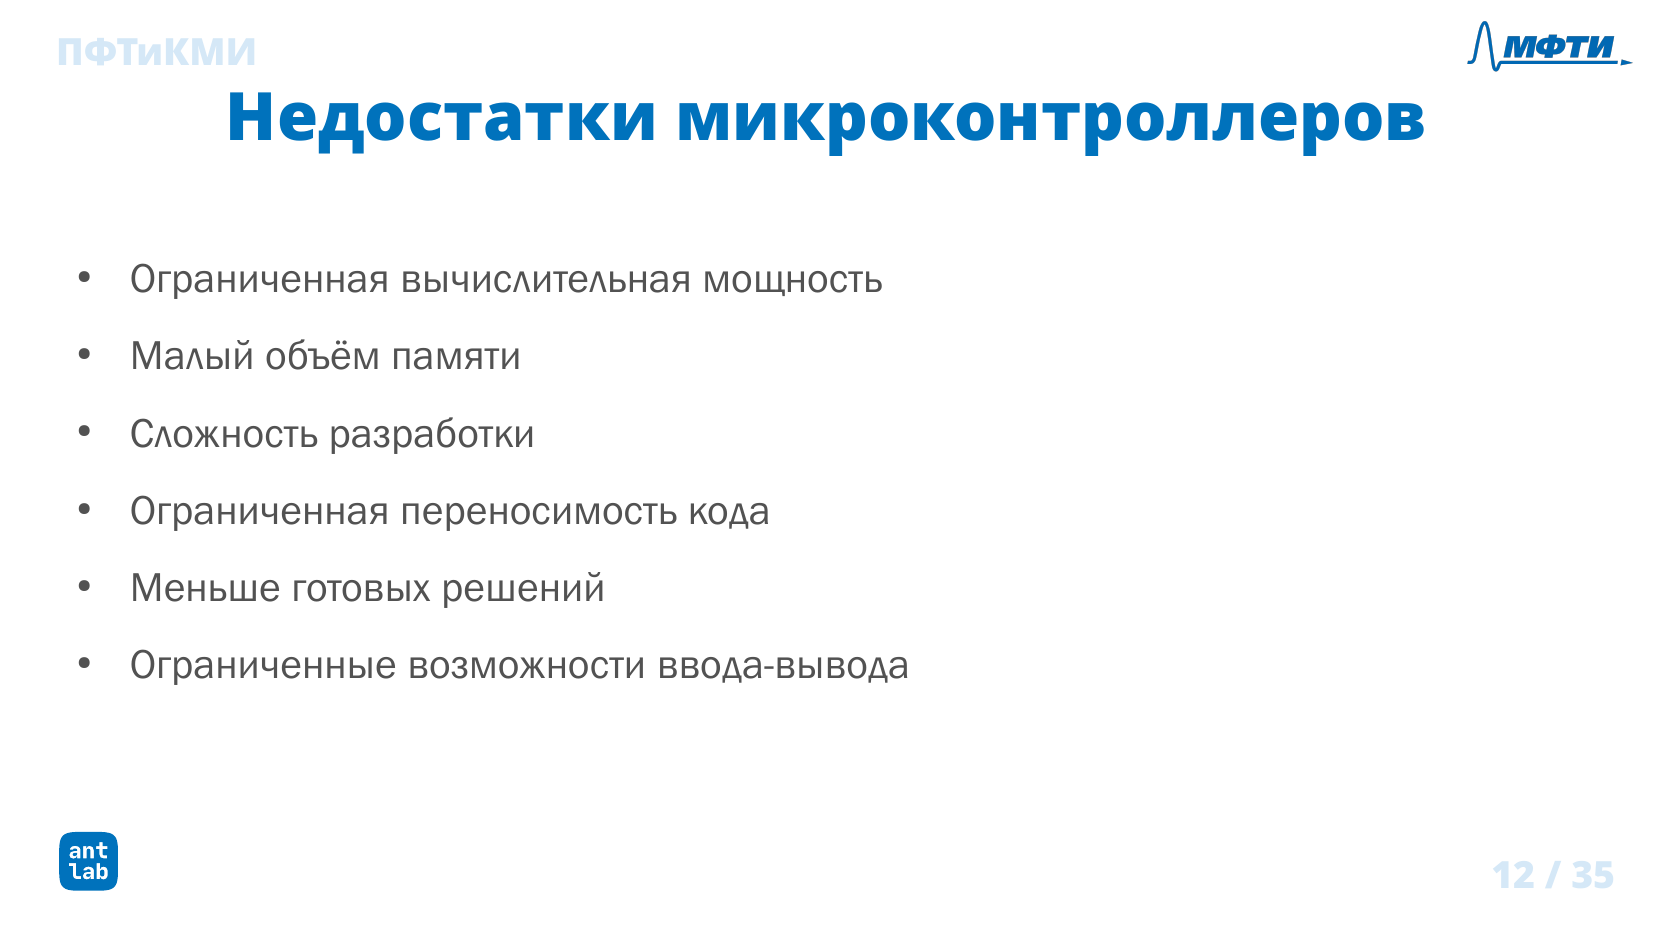

# Недостатки микроконтроллеров
Ограниченная вычислительная мощность
Малый объём памяти
Сложность разработки
Ограниченная переносимость кода
Меньше готовых решений
Ограниченные возможности ввода-вывода